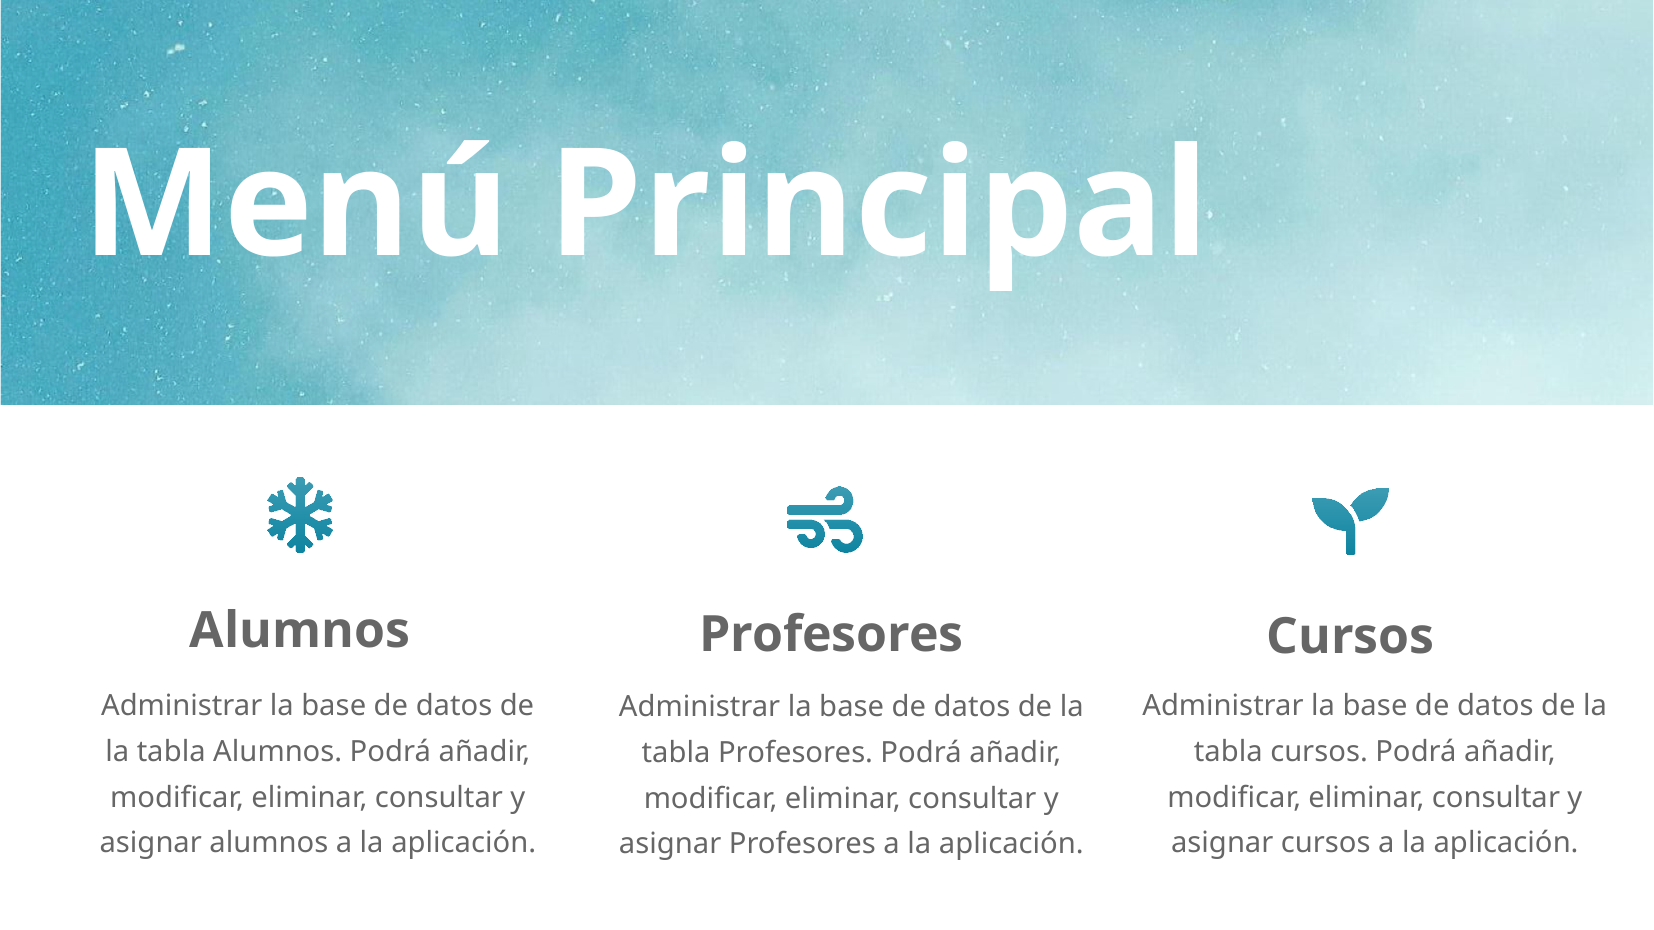

# Menú Principal
Alumnos
Profesores
Cursos
Administrar la base de datos de la tabla Alumnos. Podrá añadir, modificar, eliminar, consultar y asignar alumnos a la aplicación.
Administrar la base de datos de la tabla cursos. Podrá añadir, modificar, eliminar, consultar y asignar cursos a la aplicación.
Administrar la base de datos de la tabla Profesores. Podrá añadir, modificar, eliminar, consultar y asignar Profesores a la aplicación.